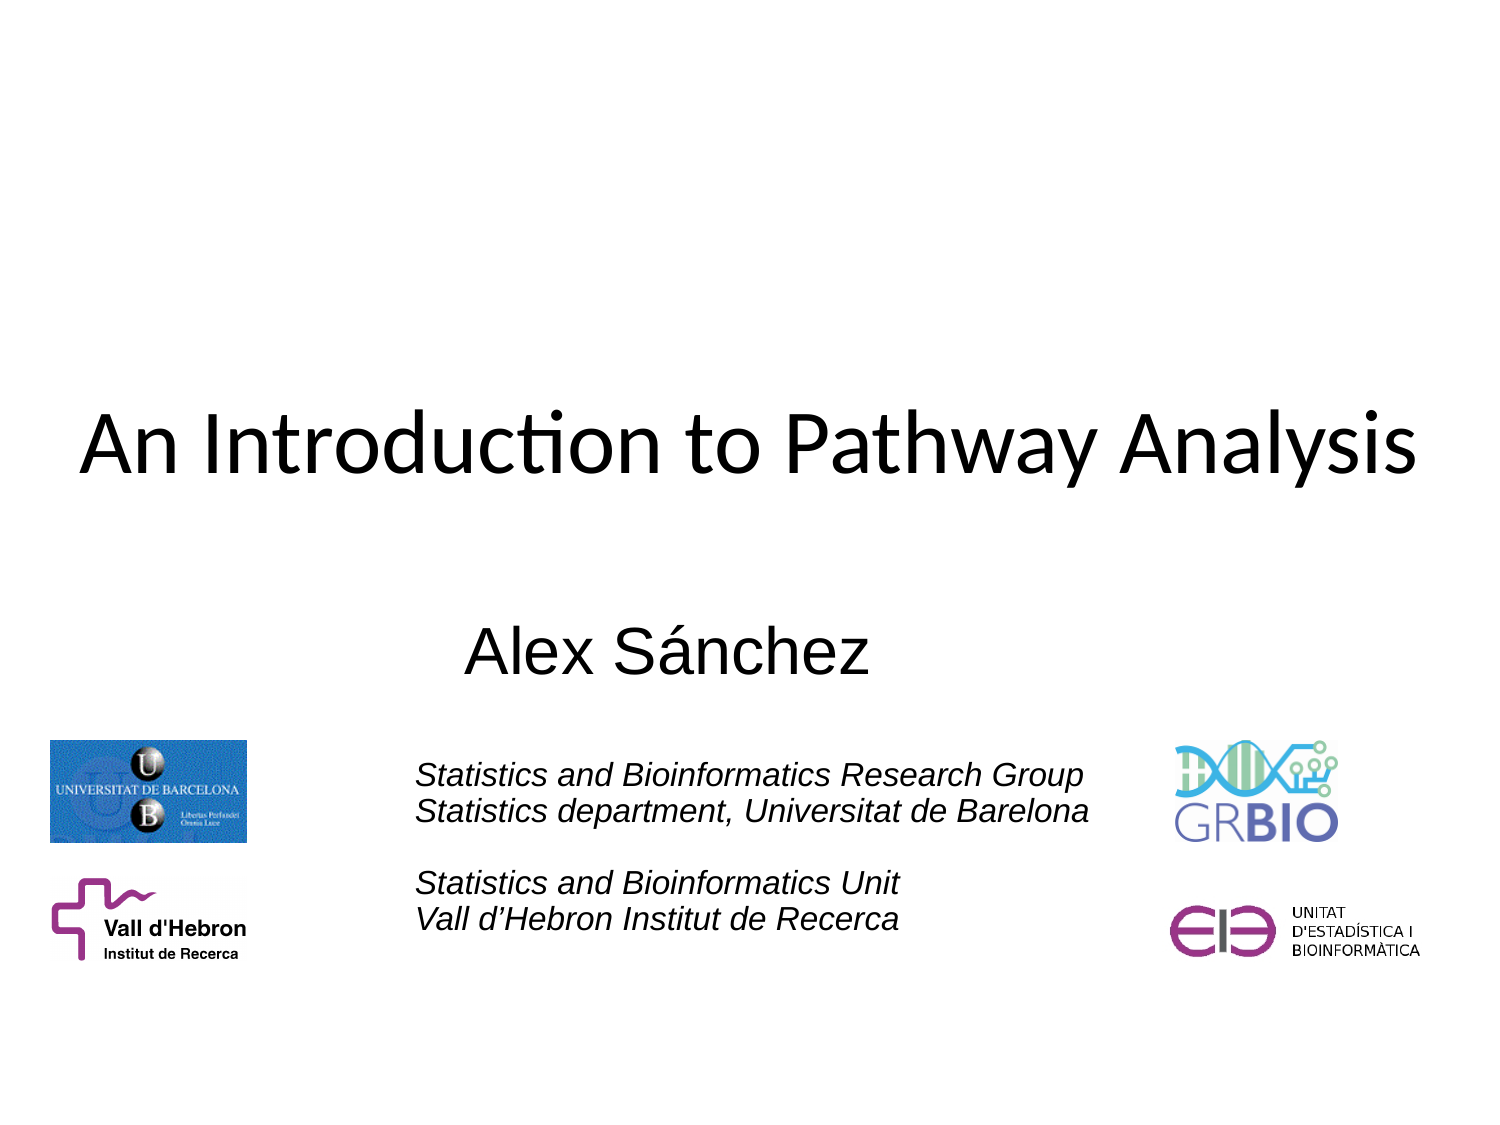

# An Introduction to Pathway Analysis
Alex Sánchez
Statistics and Bioinformatics Research Group
Statistics department, Universitat de Barelona
Statistics and Bioinformatics Unit
Vall d’Hebron Institut de Recerca